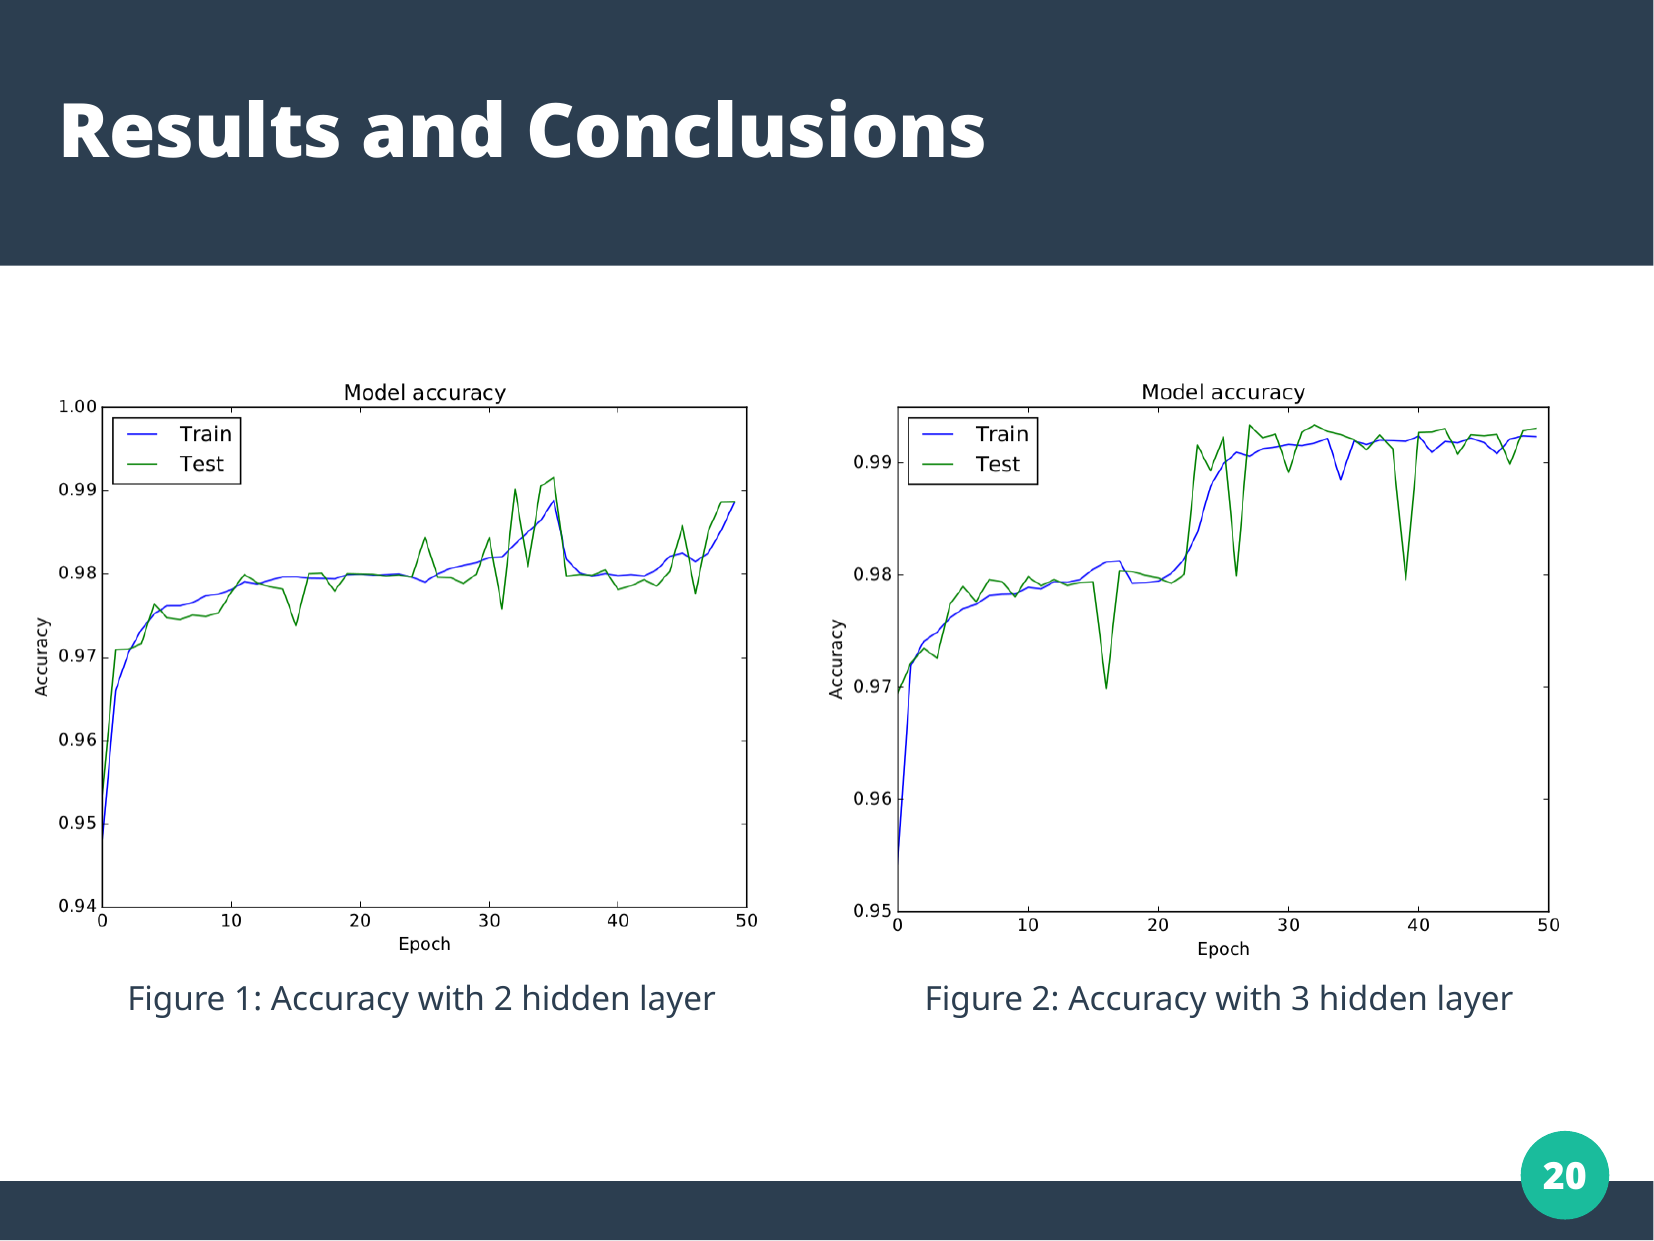

# Results and Conclusions
Figure 1: Accuracy with 2 hidden layer
Figure 2: Accuracy with 3 hidden layer
20